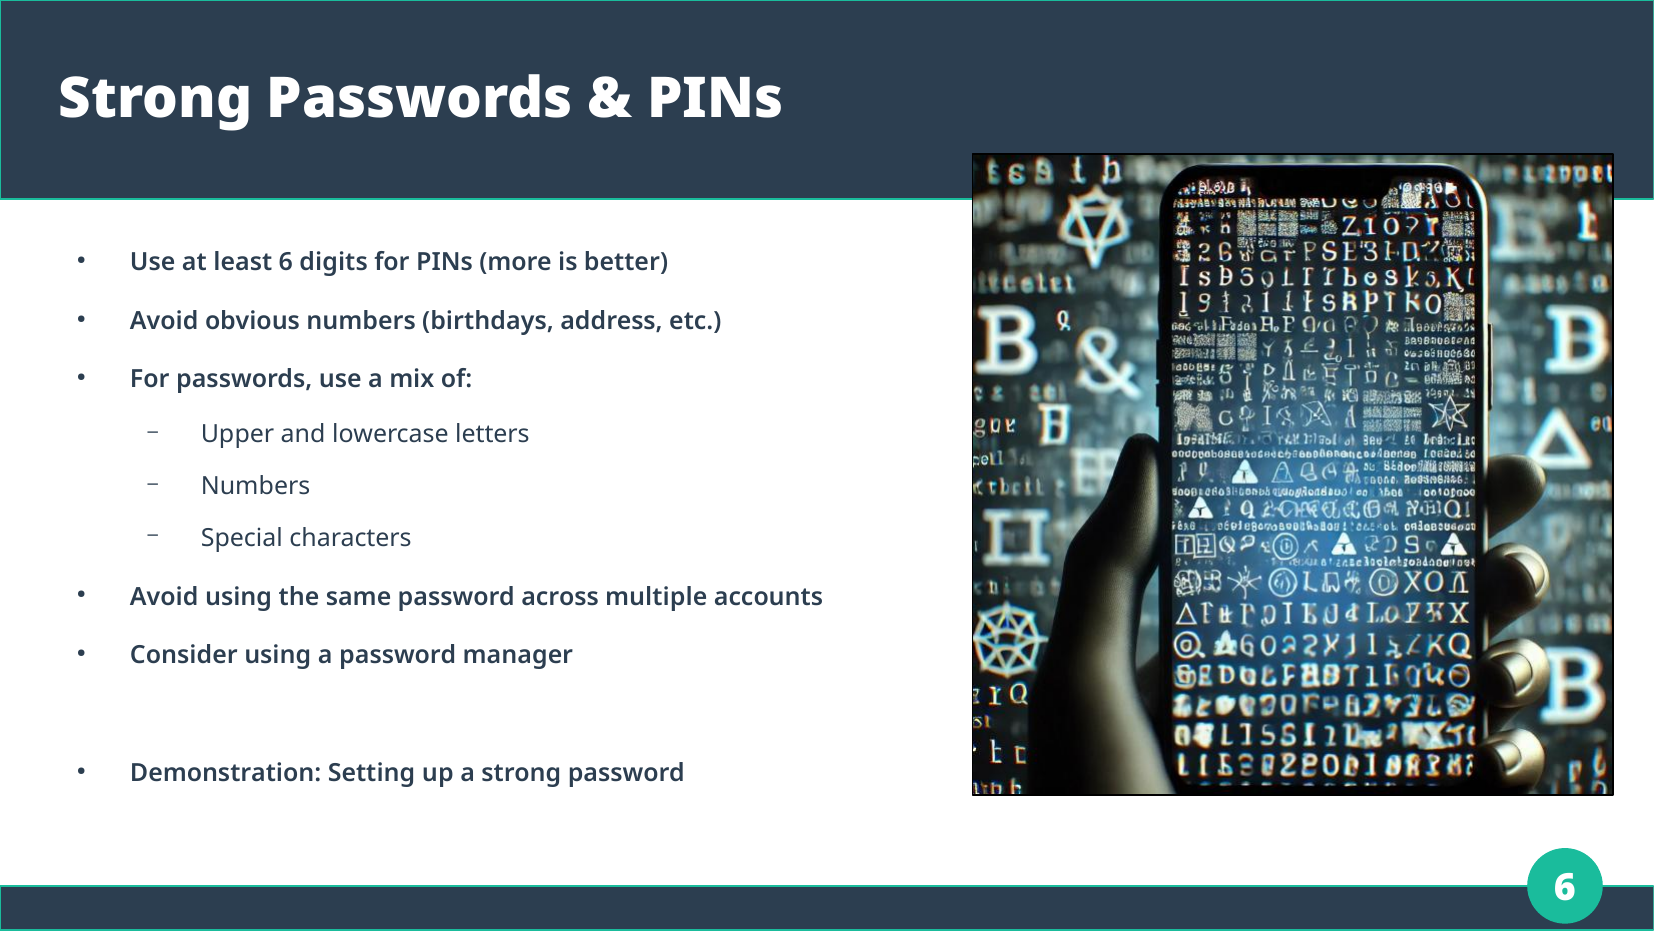

# Strong Passwords & PINs
Use at least 6 digits for PINs (more is better)
Avoid obvious numbers (birthdays, address, etc.)
For passwords, use a mix of:
Upper and lowercase letters
Numbers
Special characters
Avoid using the same password across multiple accounts
Consider using a password manager
Demonstration: Setting up a strong password
6